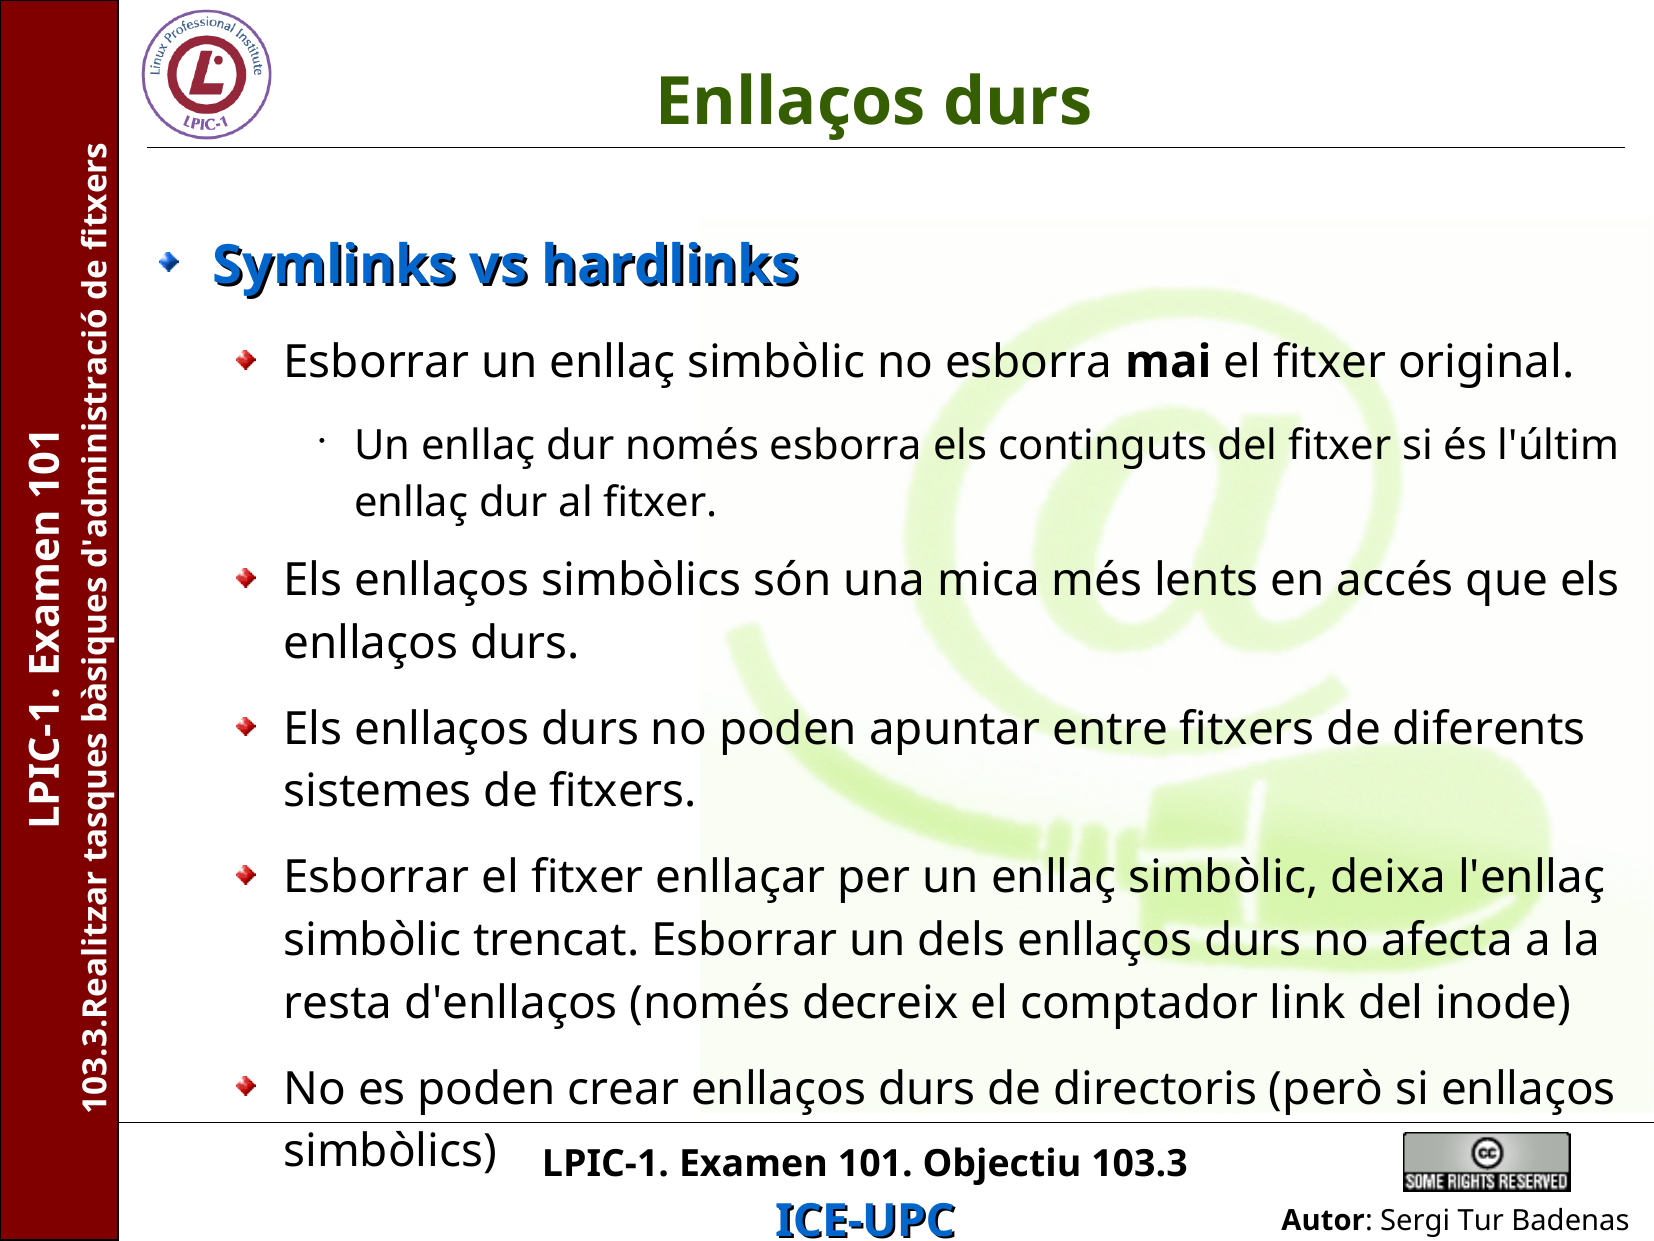

# Enllaços durs
Symlinks vs hardlinks
Esborrar un enllaç simbòlic no esborra mai el fitxer original.
Un enllaç dur només esborra els continguts del fitxer si és l'últim enllaç dur al fitxer.
Els enllaços simbòlics són una mica més lents en accés que els enllaços durs.
Els enllaços durs no poden apuntar entre fitxers de diferents sistemes de fitxers.
Esborrar el fitxer enllaçar per un enllaç simbòlic, deixa l'enllaç simbòlic trencat. Esborrar un dels enllaços durs no afecta a la resta d'enllaços (només decreix el comptador link del inode)
No es poden crear enllaços durs de directoris (però si enllaços simbòlics)